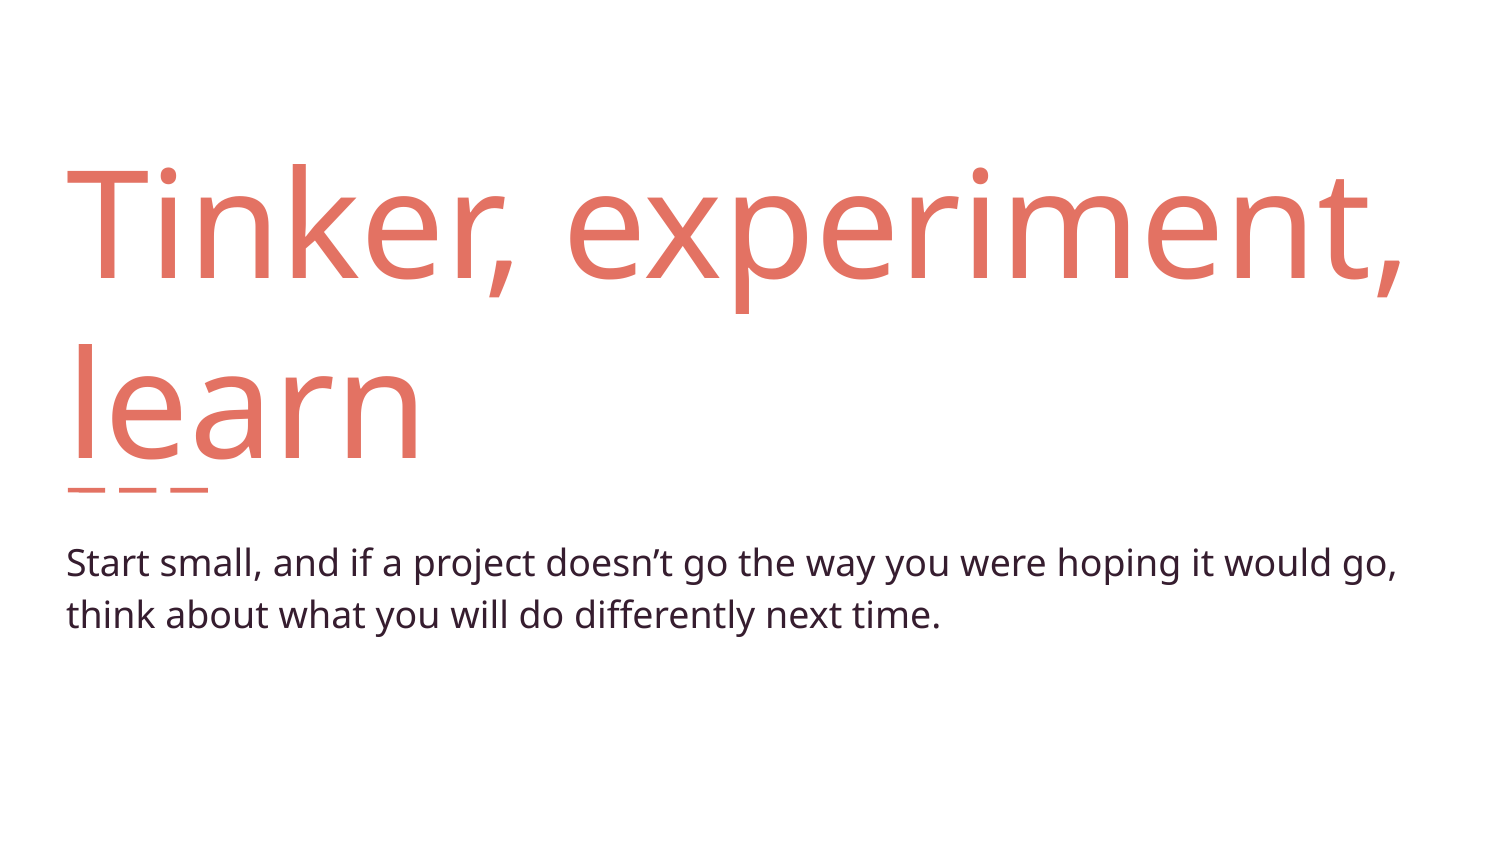

# Tinker, experiment, learn
Start small, and if a project doesn’t go the way you were hoping it would go, think about what you will do differently next time.